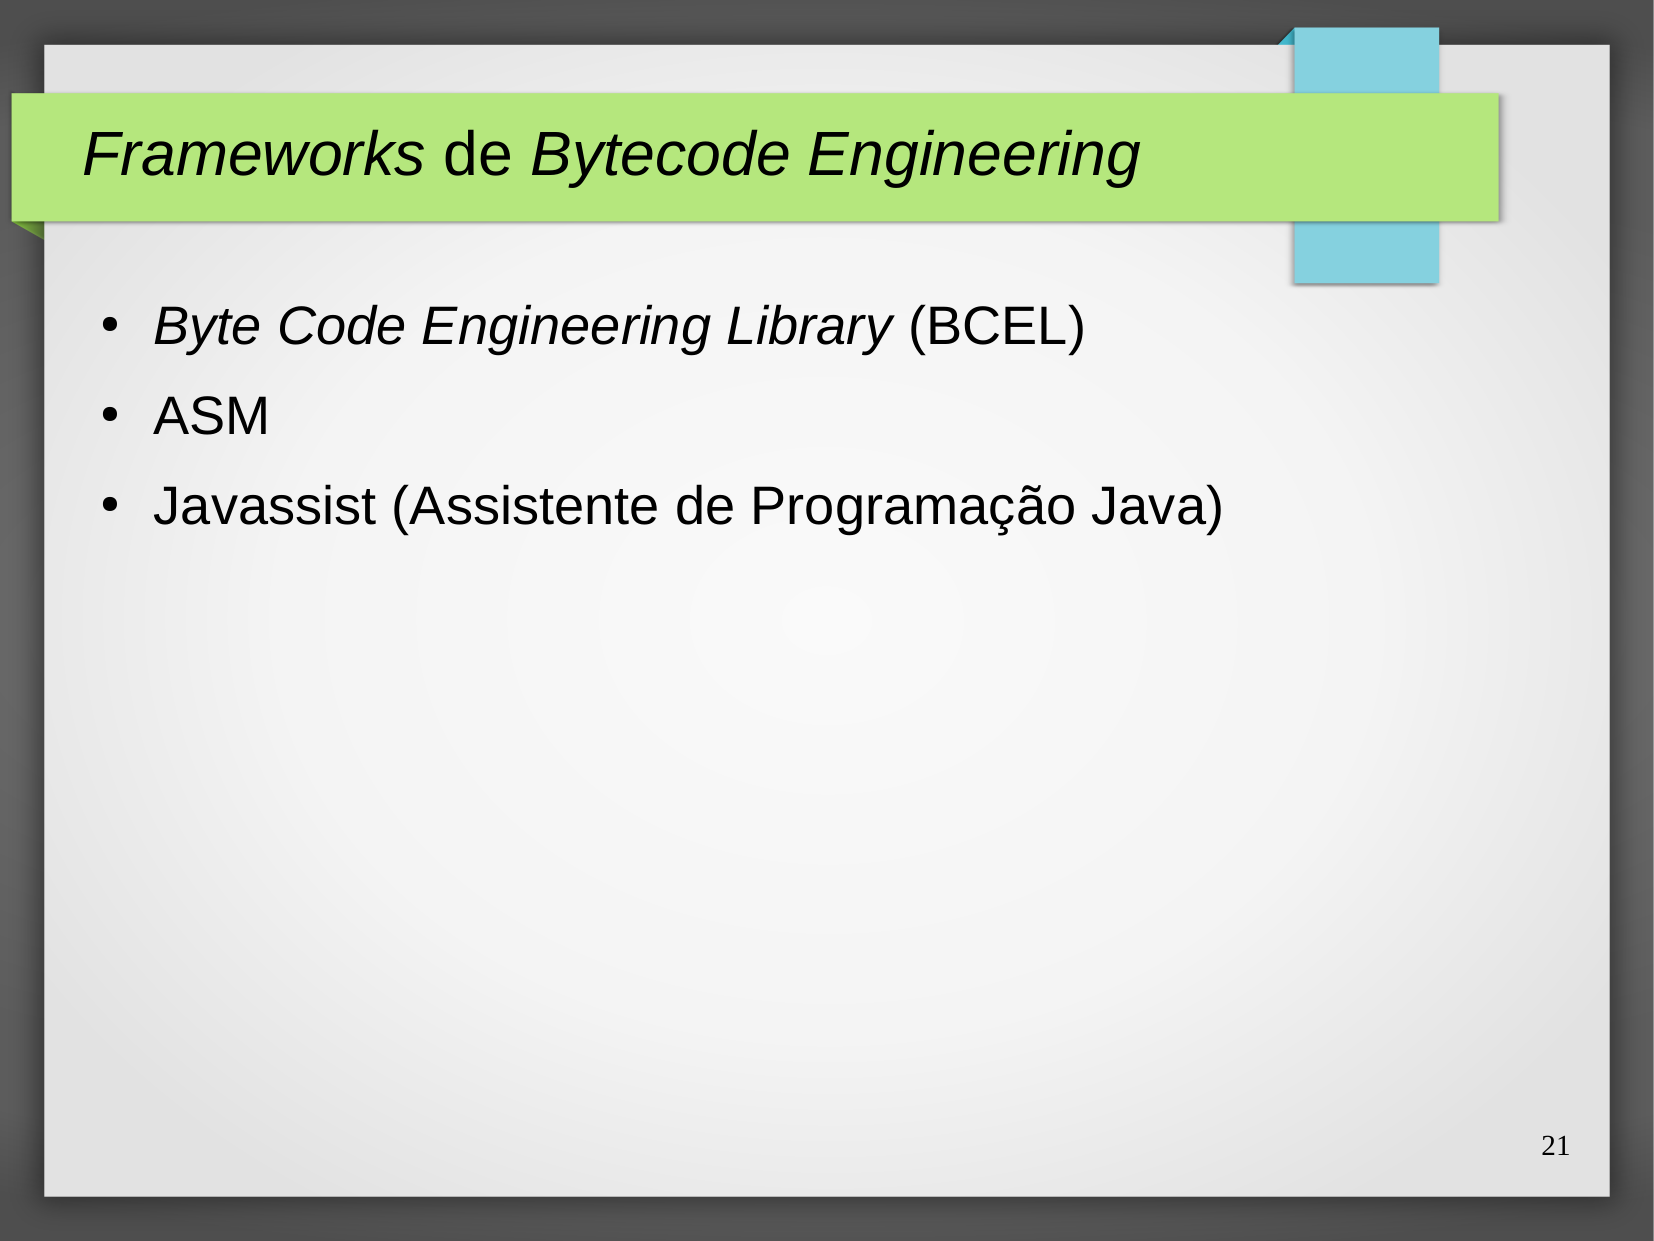

# Frameworks de Bytecode Engineering
Byte Code Engineering Library (BCEL)
ASM
Javassist (Assistente de Programação Java)
21